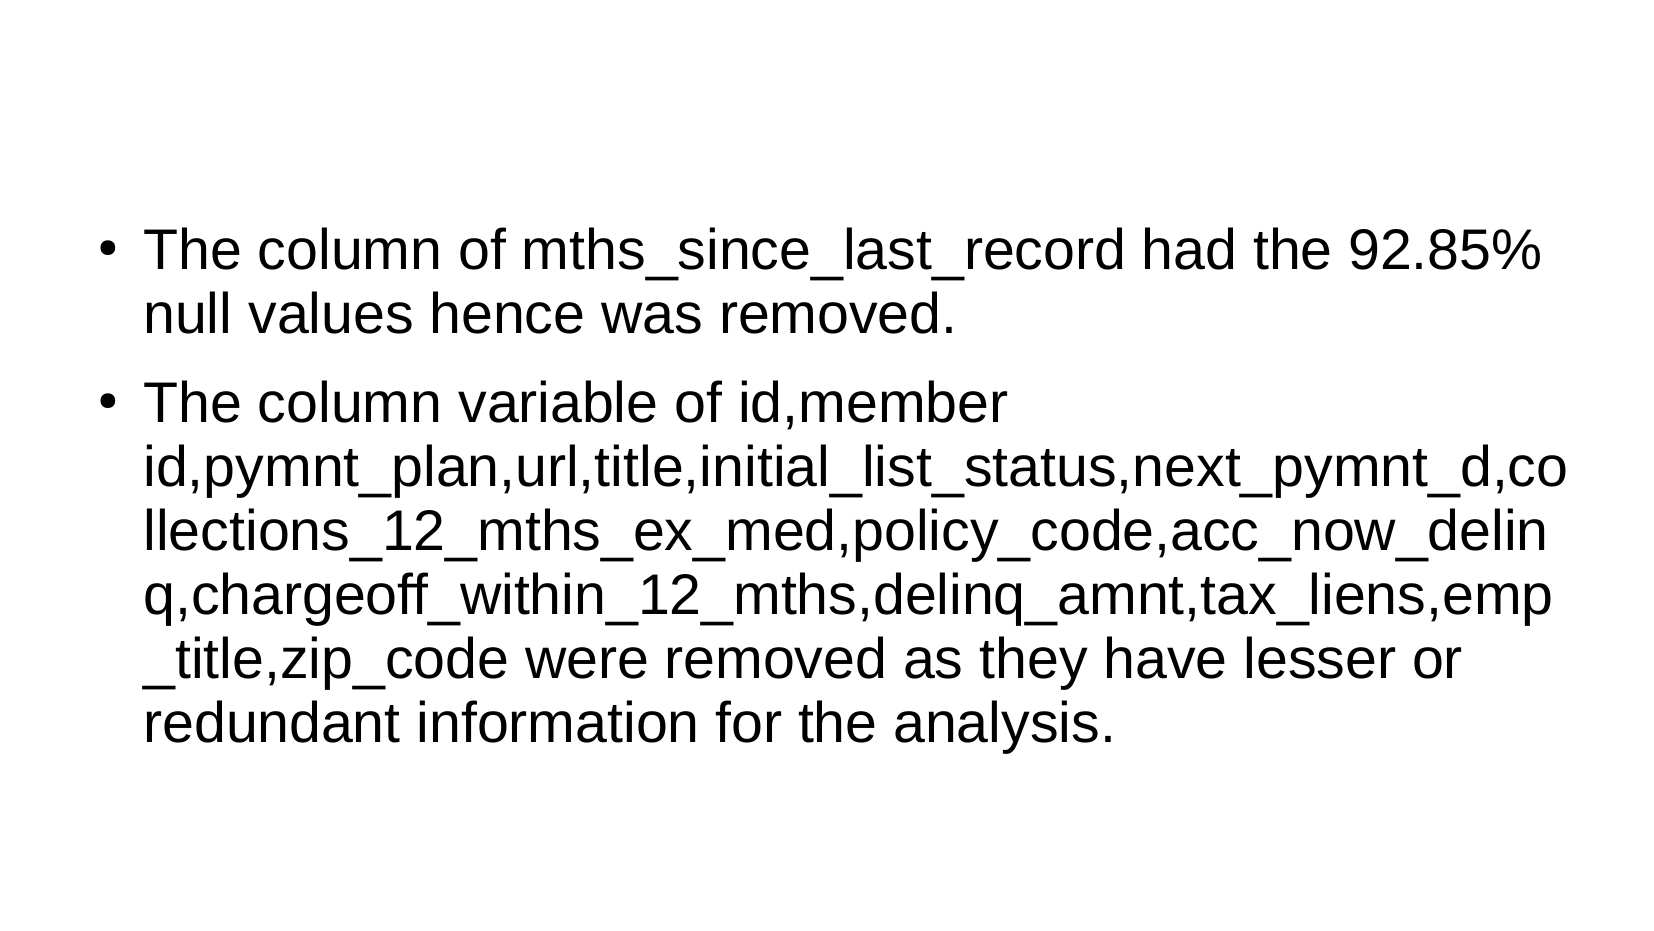

# The column of mths_since_last_record had the 92.85% null values hence was removed.
The column variable of id,member id,pymnt_plan,url,title,initial_list_status,next_pymnt_d,collections_12_mths_ex_med,policy_code,acc_now_delinq,chargeoff_within_12_mths,delinq_amnt,tax_liens,emp_title,zip_code were removed as they have lesser or redundant information for the analysis.